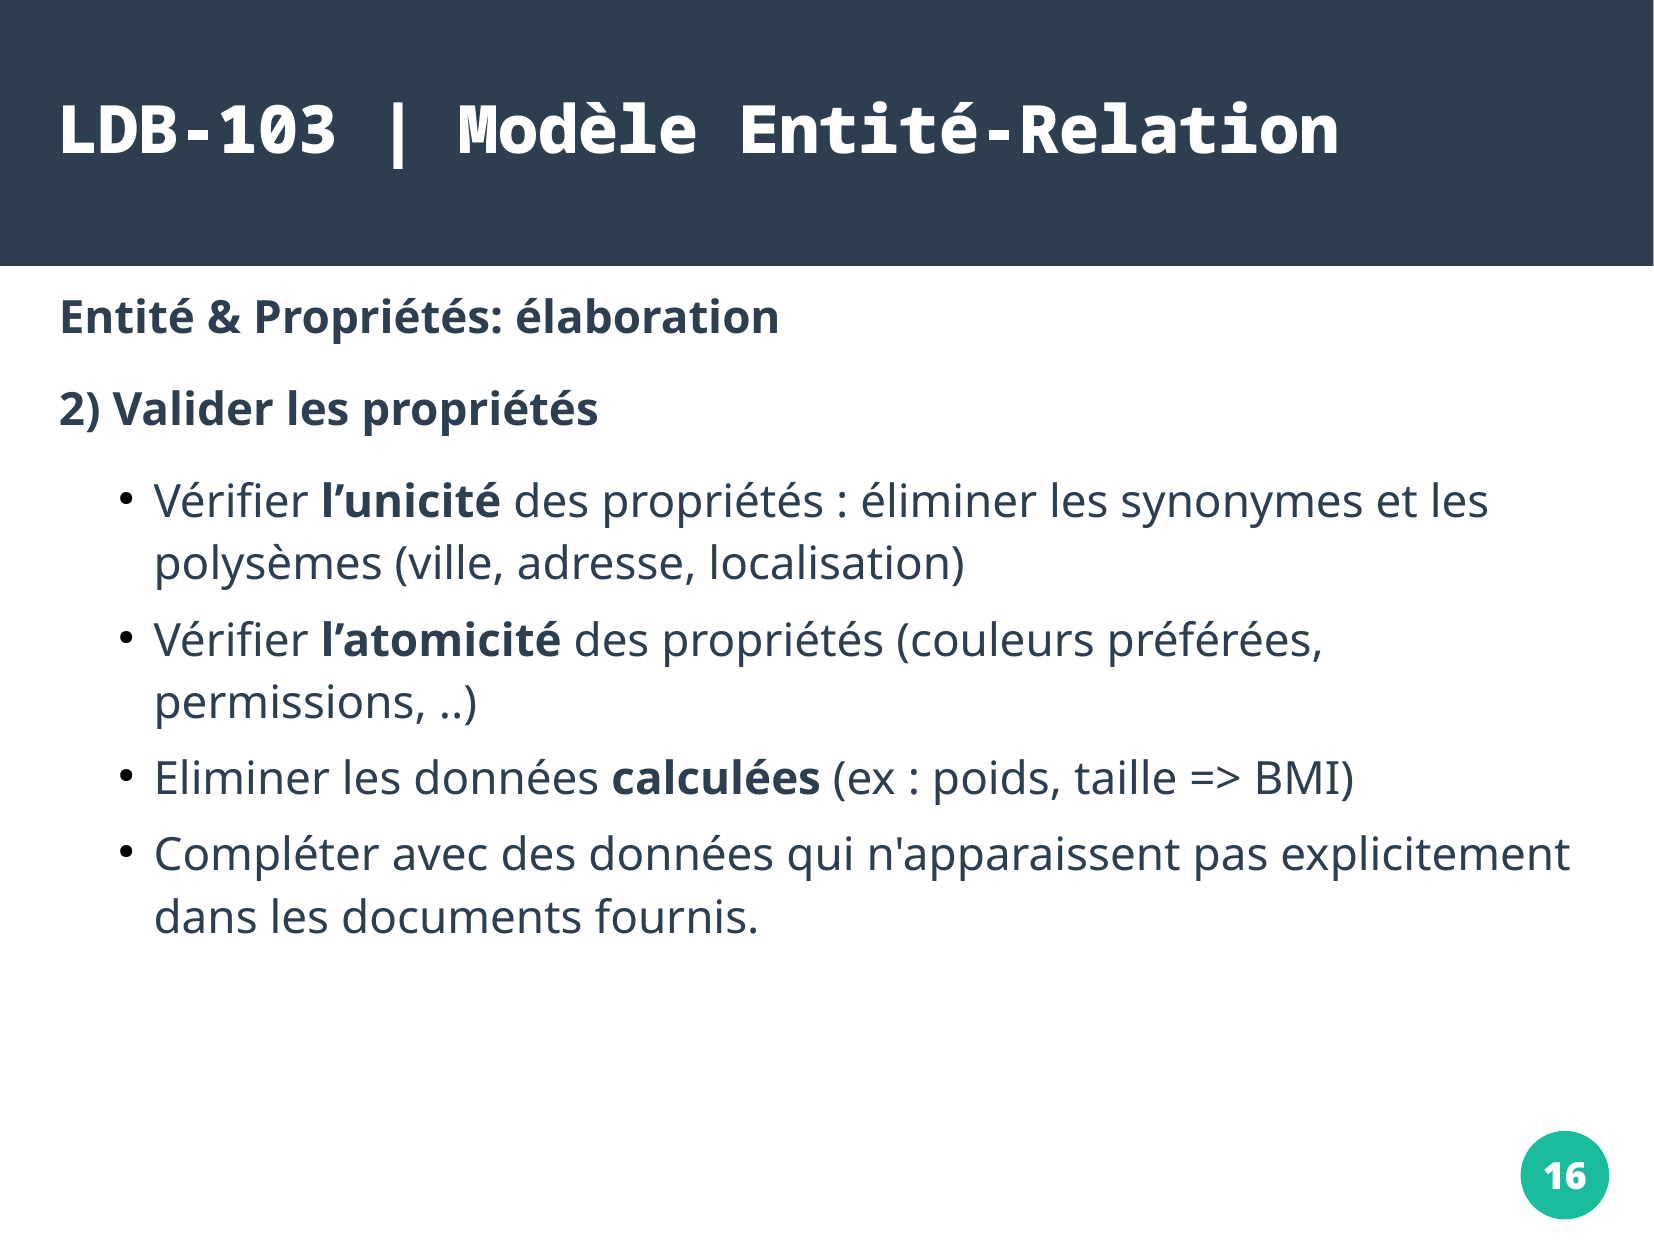

# LDB-103 | Modèle Entité-Relation
Entité & Propriétés: élaboration
2) Valider les propriétés
Vérifier l’unicité des propriétés : éliminer les synonymes et les polysèmes (ville, adresse, localisation)
Vérifier l’atomicité des propriétés (couleurs préférées, permissions, ..)
Eliminer les données calculées (ex : poids, taille => BMI)
Compléter avec des données qui n'apparaissent pas explicitement dans les documents fournis.
16